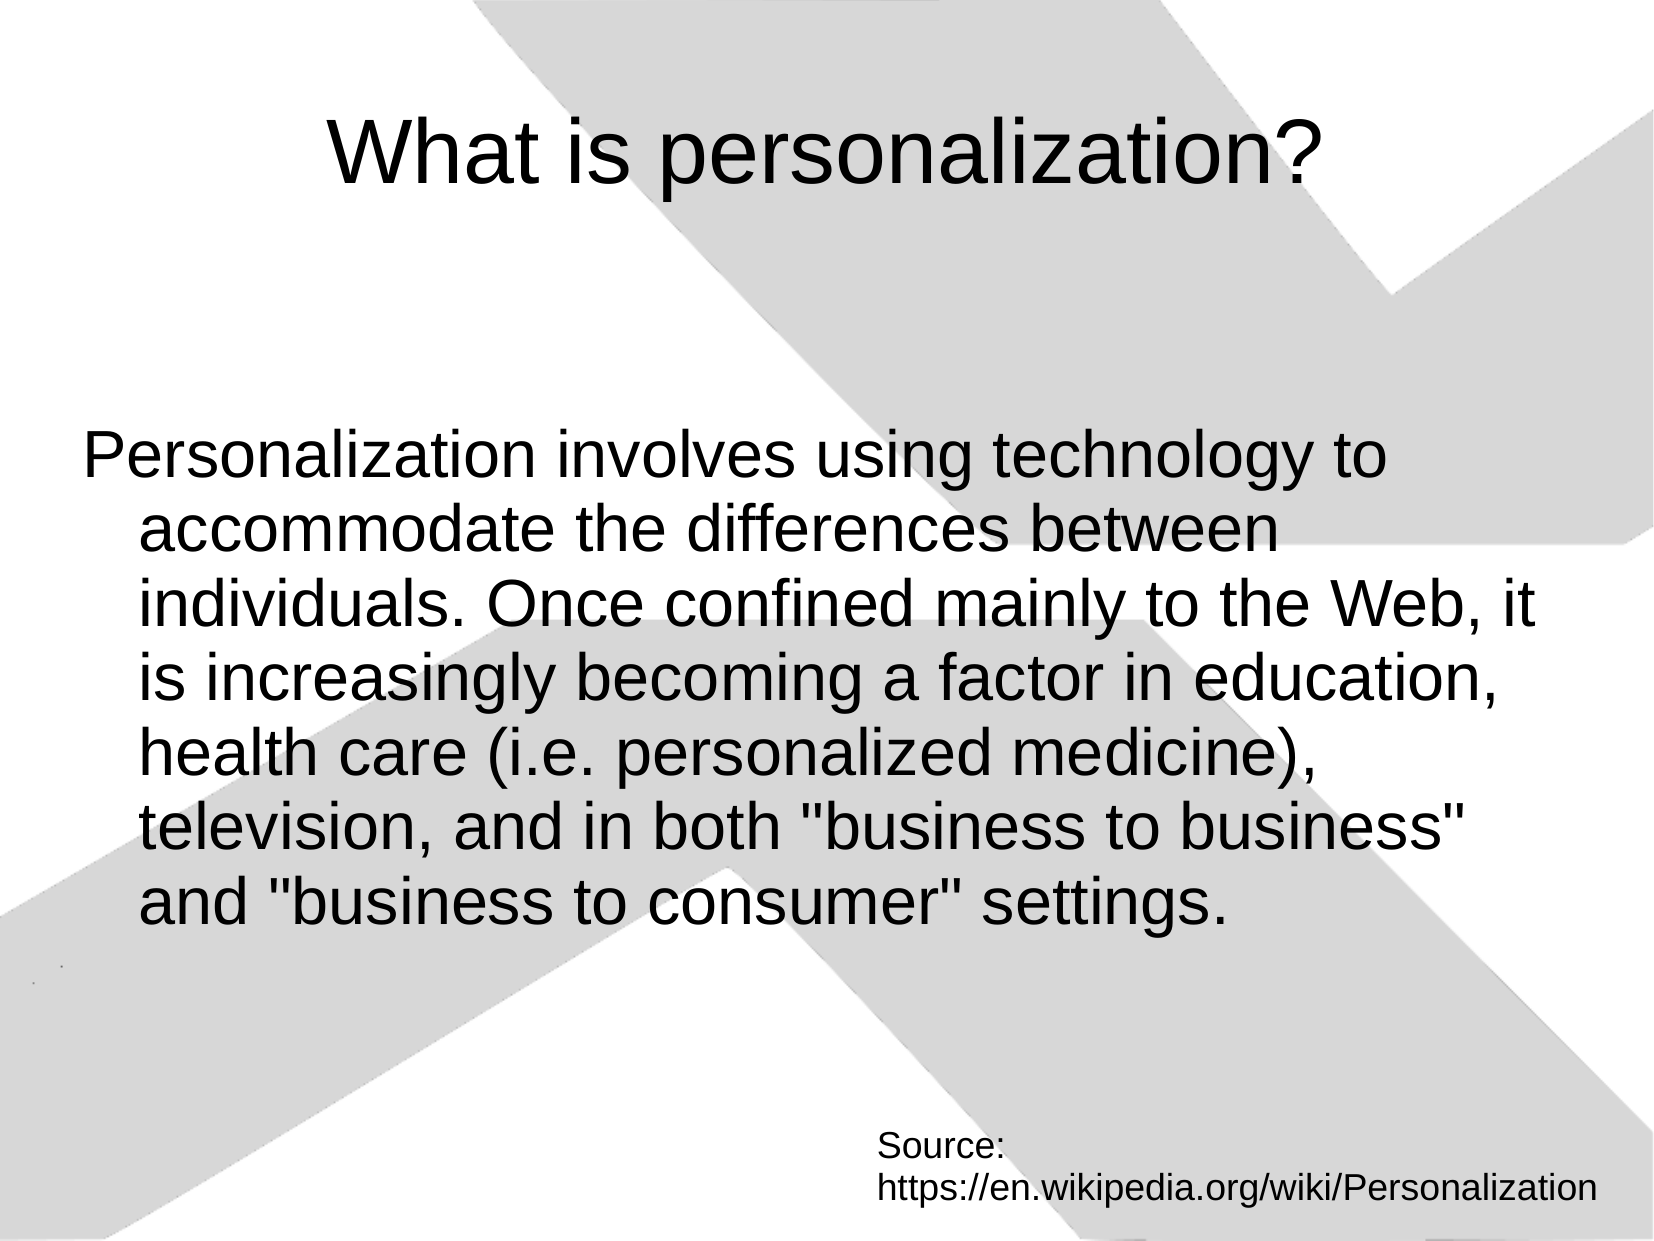

# What is personalization?
Personalization involves using technology to accommodate the differences between individuals. Once confined mainly to the Web, it is increasingly becoming a factor in education, health care (i.e. personalized medicine), television, and in both "business to business" and "business to consumer" settings.
Source: https://en.wikipedia.org/wiki/Personalization